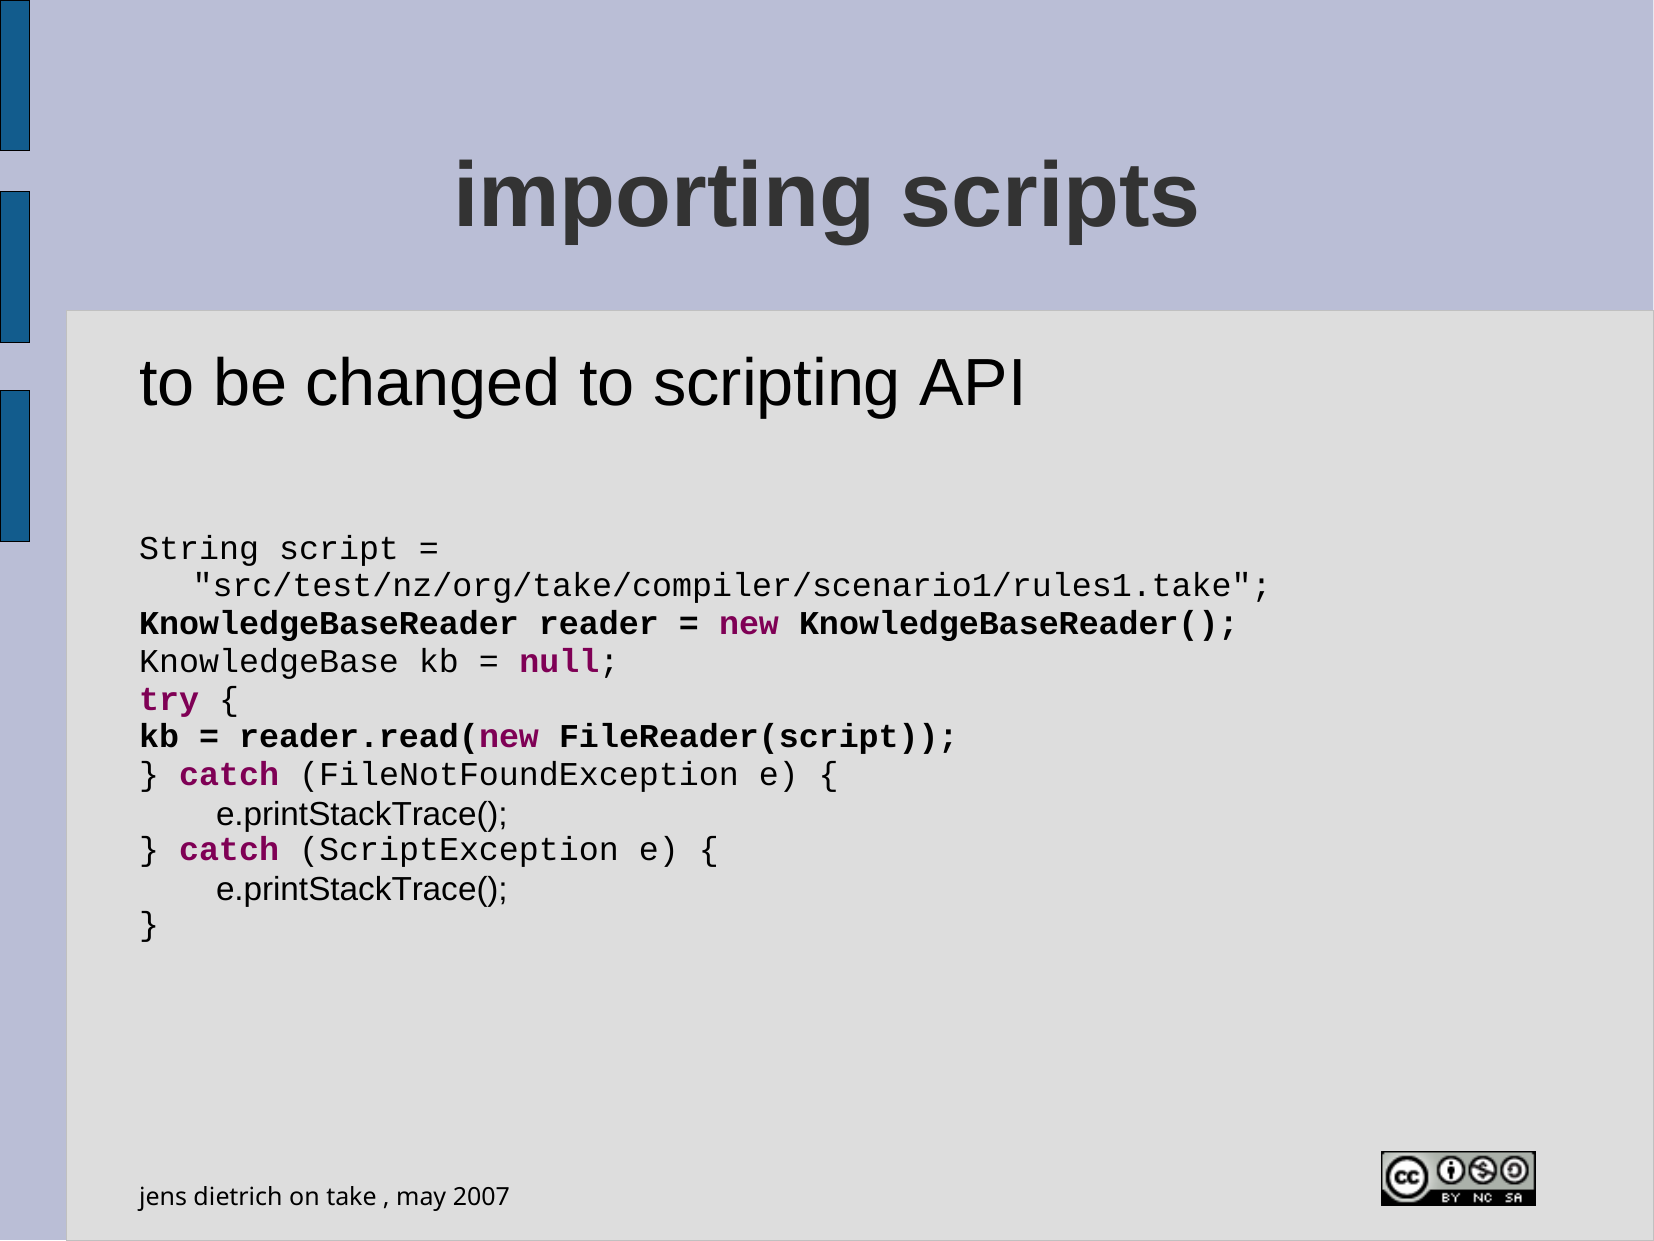

# importing scripts
to be changed to scripting API
String script = "src/test/nz/org/take/compiler/scenario1/rules1.take";
KnowledgeBaseReader reader = new KnowledgeBaseReader();
KnowledgeBase kb = null;
try {
kb = reader.read(new FileReader(script));
} catch (FileNotFoundException e) {
e.printStackTrace();
} catch (ScriptException e) {
e.printStackTrace();
}